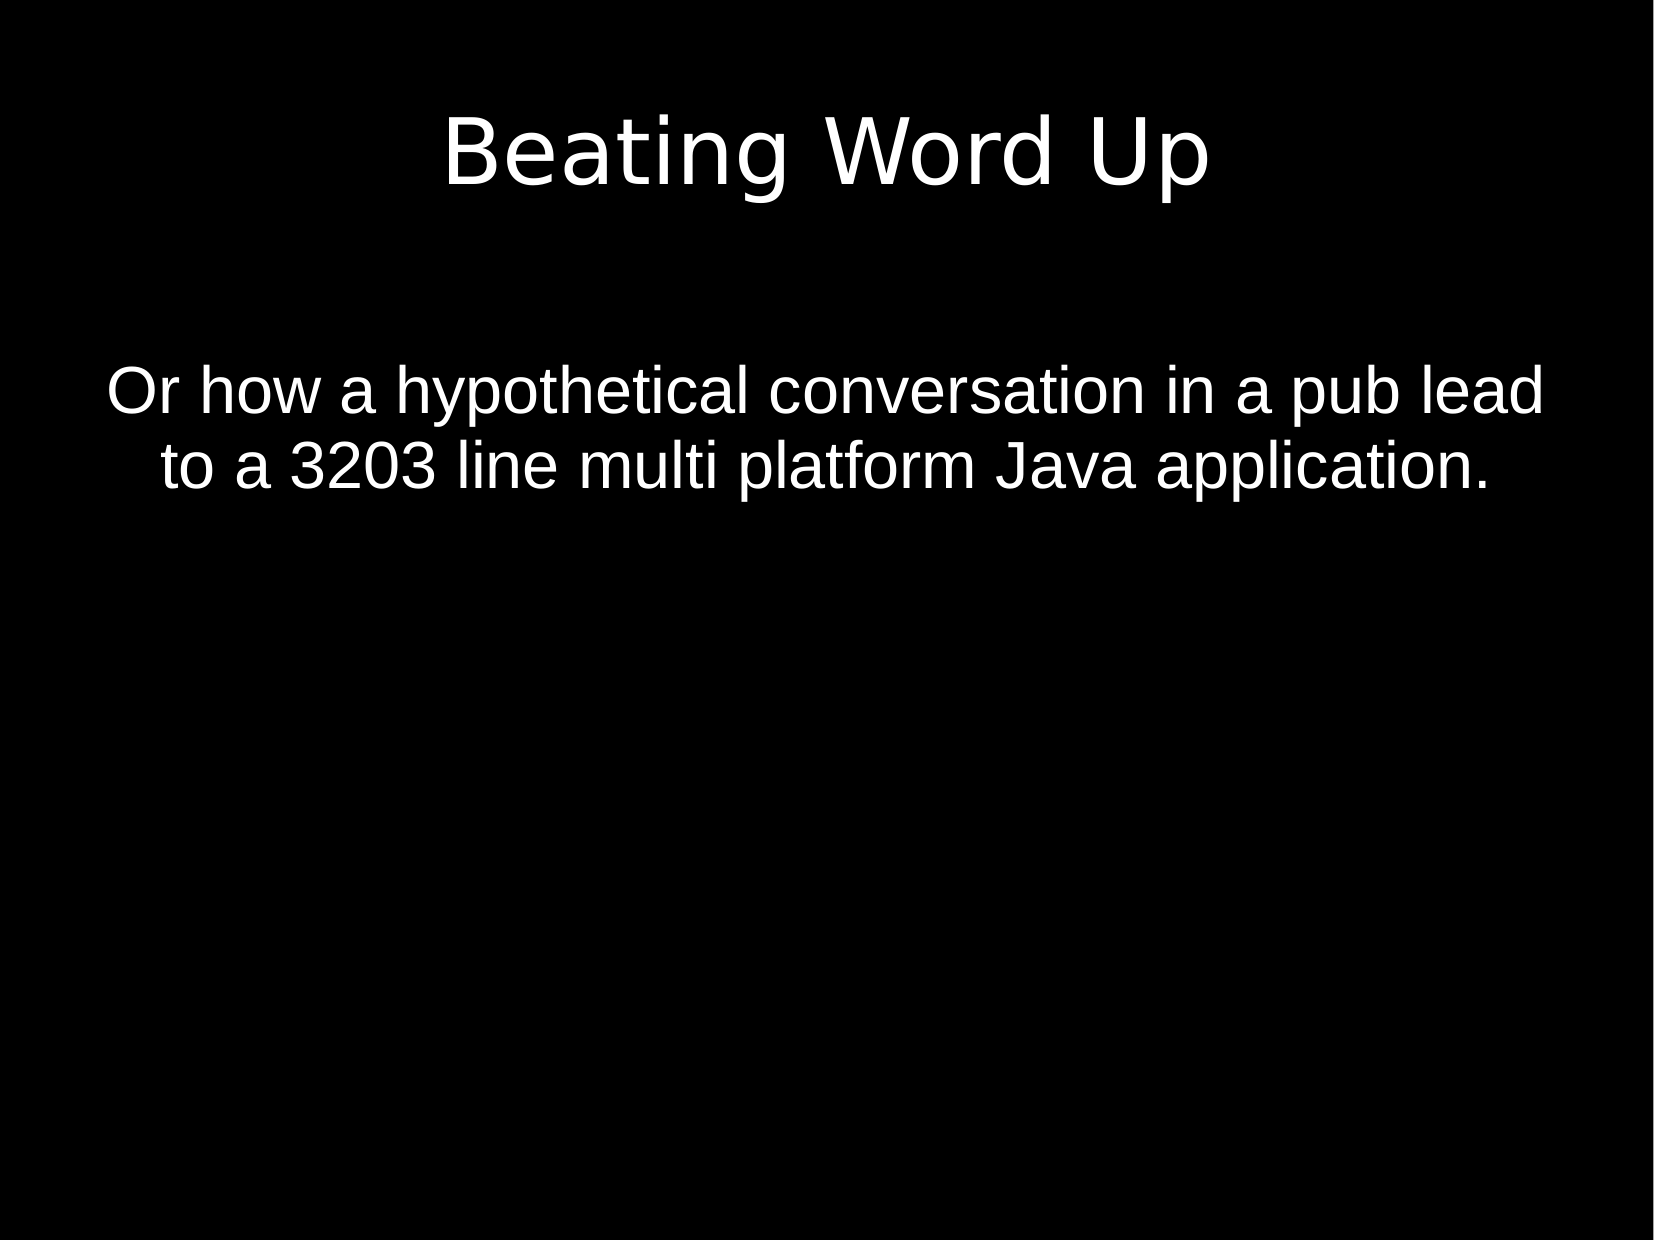

# Beating Word Up
Or how a hypothetical conversation in a pub lead to a 3203 line multi platform Java application.